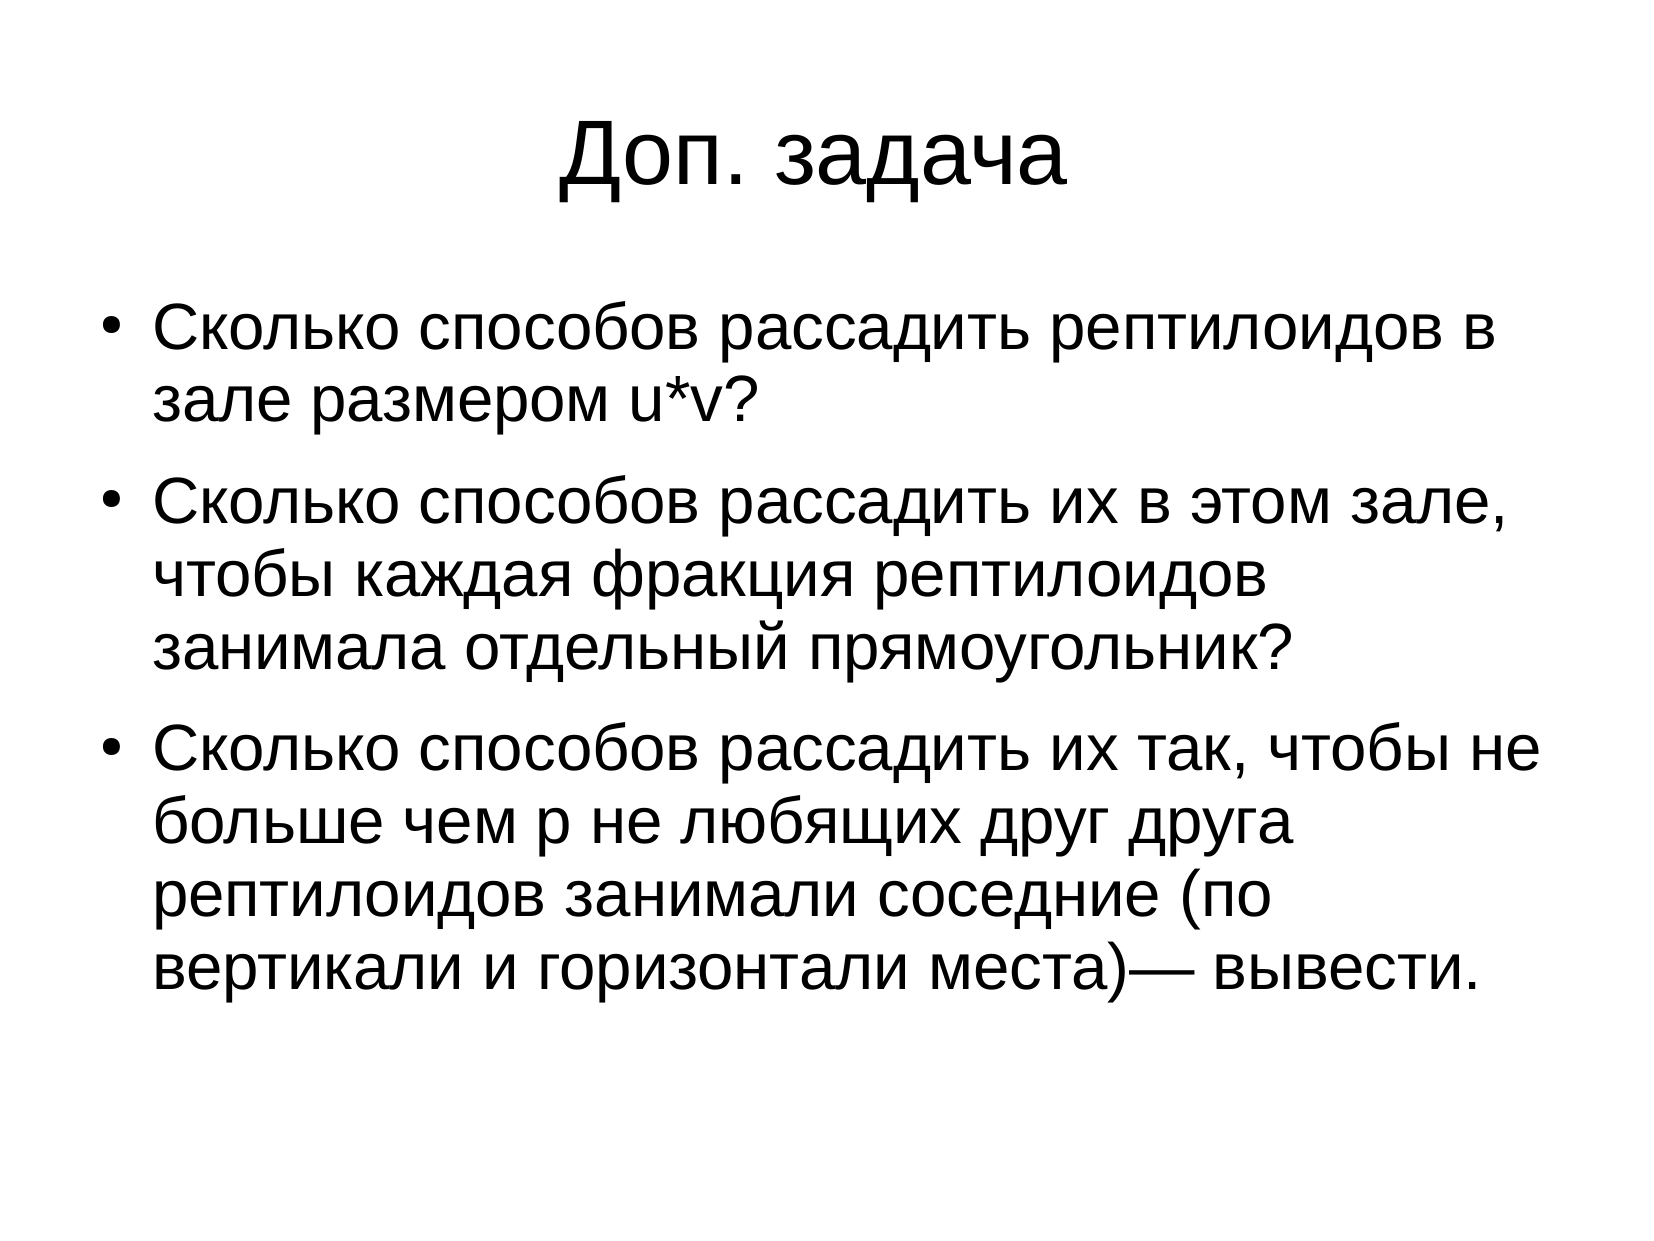

# Доп. задача
Сколько способов рассадить рептилоидов в зале размером u*v?
Сколько способов рассадить их в этом зале, чтобы каждая фракция рептилоидов занимала отдельный прямоугольник?
Сколько способов рассадить их так, чтобы не больше чем p не любящих друг друга рептилоидов занимали соседние (по вертикали и горизонтали места)— вывести.